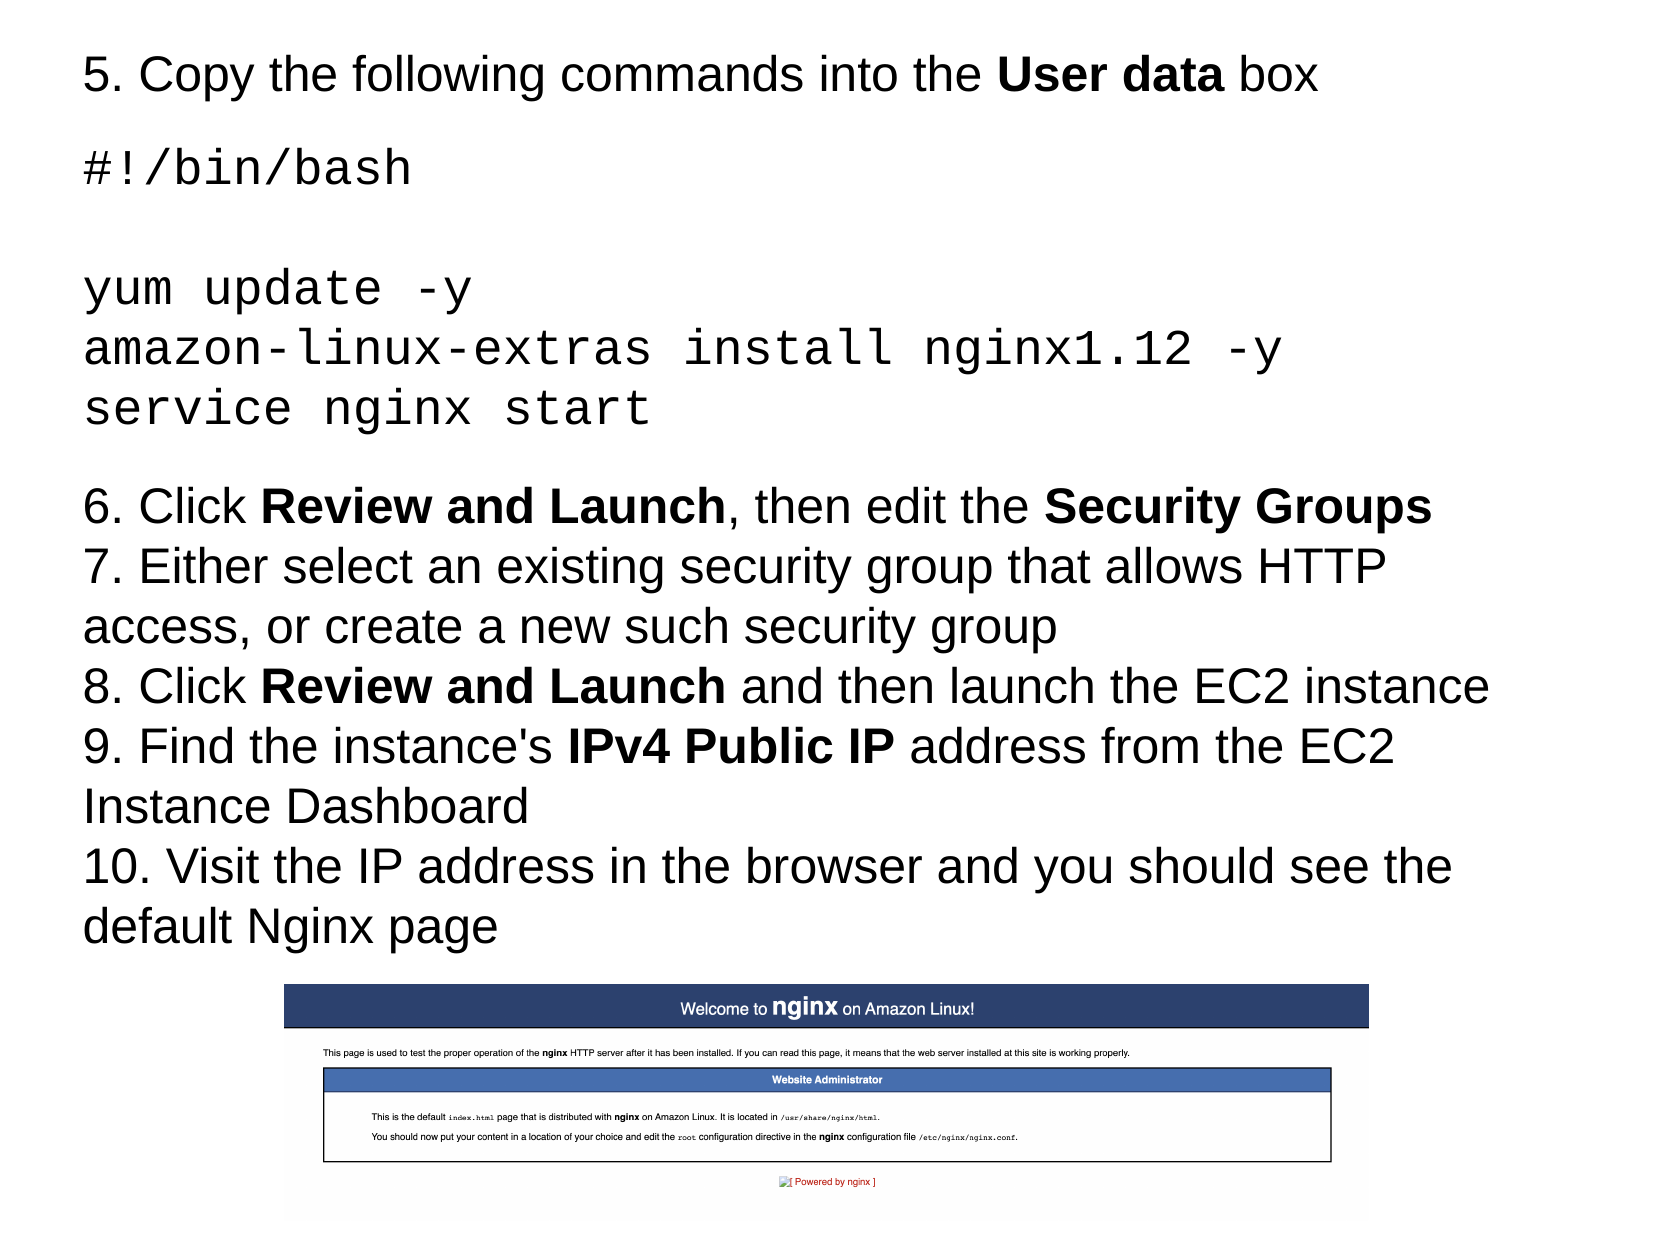

# 5. Copy the following commands into the User data box
#!/bin/bash
yum update -y
amazon-linux-extras install nginx1.12 -y
service nginx start
6. Click Review and Launch, then edit the Security Groups
7. Either select an existing security group that allows HTTP access, or create a new such security group
8. Click Review and Launch and then launch the EC2 instance
9. Find the instance's IPv4 Public IP address from the EC2 Instance Dashboard
10. Visit the IP address in the browser and you should see the default Nginx page